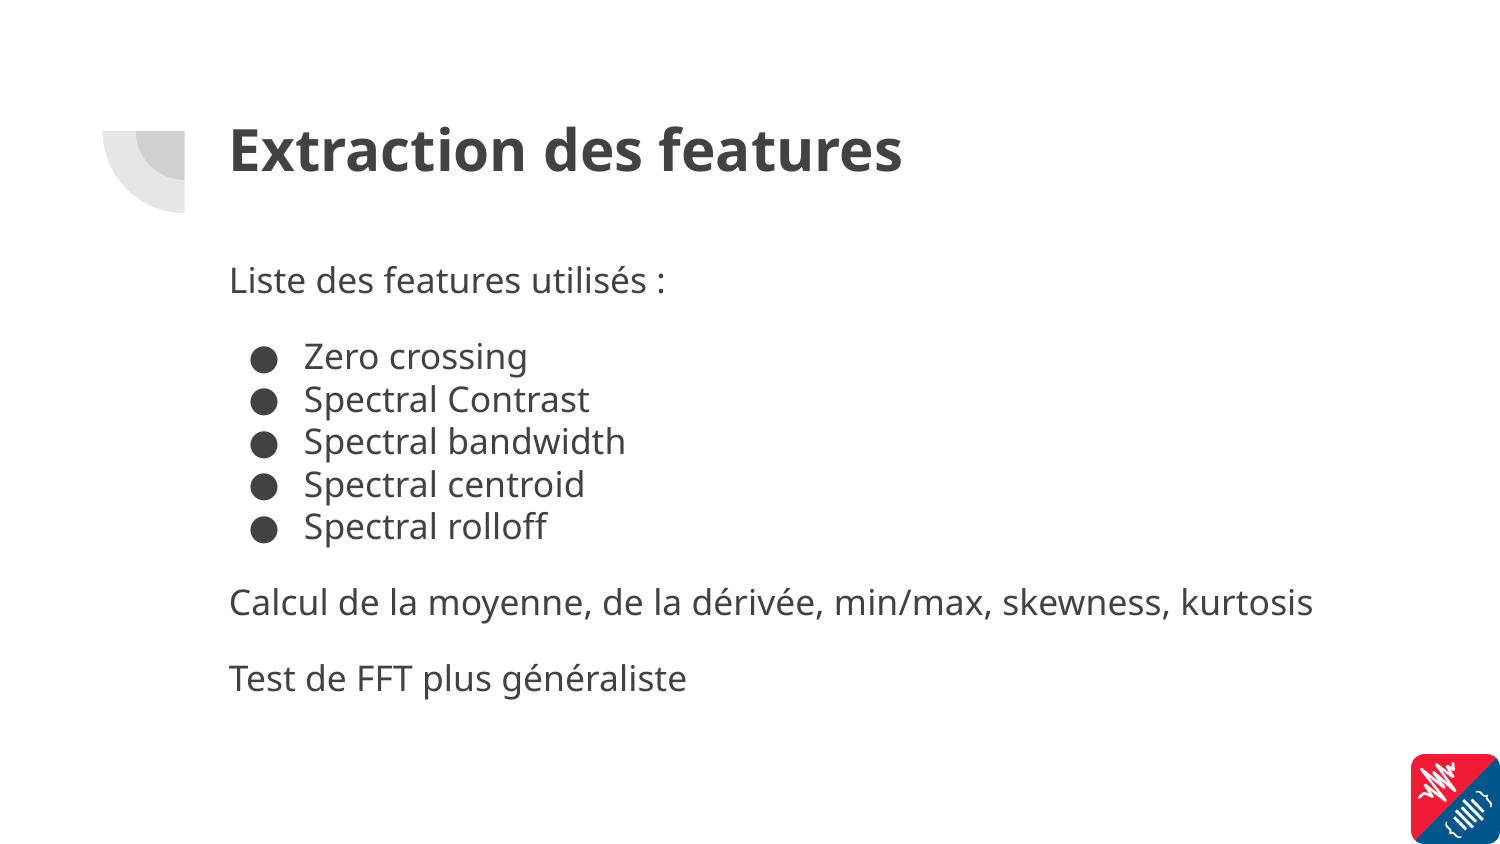

# Extraction des features
Liste des features utilisés :
Zero crossing
Spectral Contrast
Spectral bandwidth
Spectral centroid
Spectral rolloff
Calcul de la moyenne, de la dérivée, min/max, skewness, kurtosis
Test de FFT plus généraliste